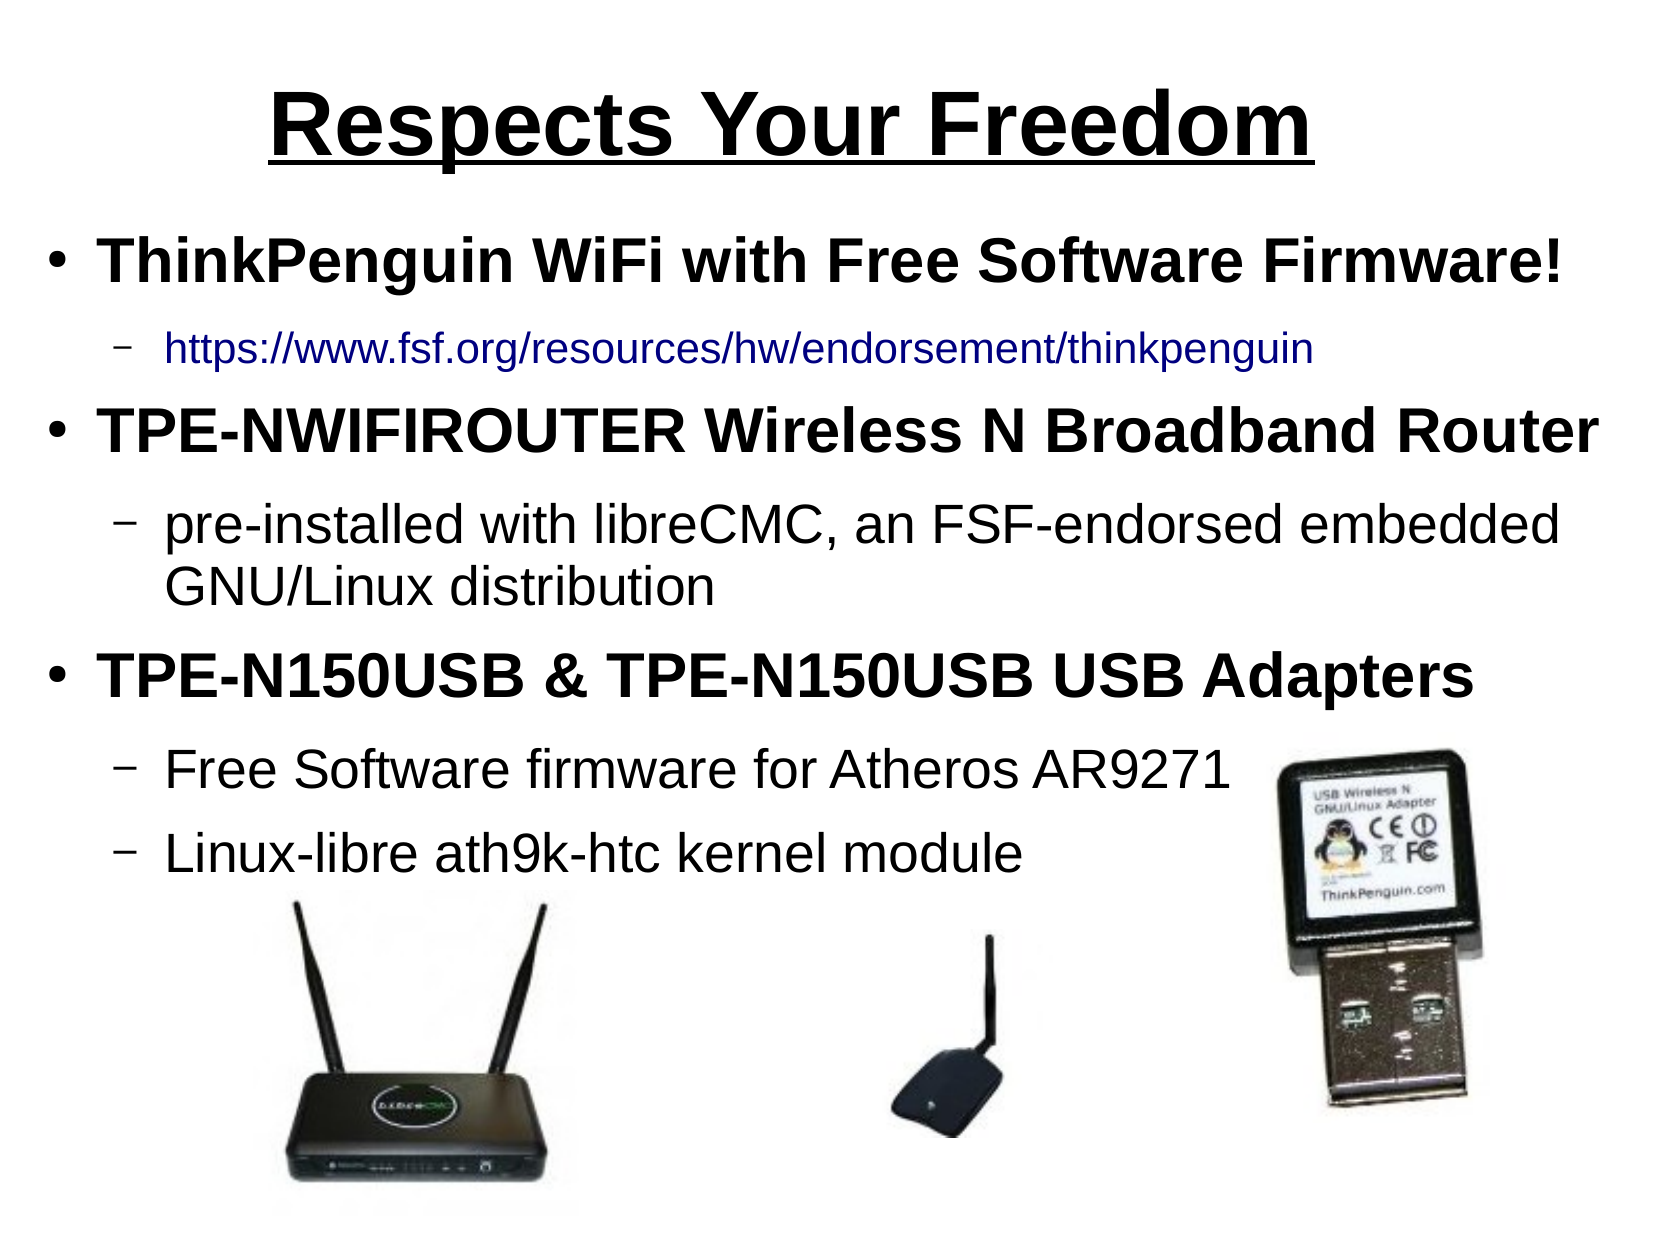

# Respects Your Freedom
ThinkPenguin WiFi with Free Software Firmware!
https://www.fsf.org/resources/hw/endorsement/thinkpenguin
TPE-NWIFIROUTER Wireless N Broadband Router
pre-installed with libreCMC, an FSF-endorsed embedded GNU/Linux distribution
TPE-N150USB & TPE-N150USB USB Adapters
Free Software firmware for Atheros AR9271
Linux-libre ath9k-htc kernel module